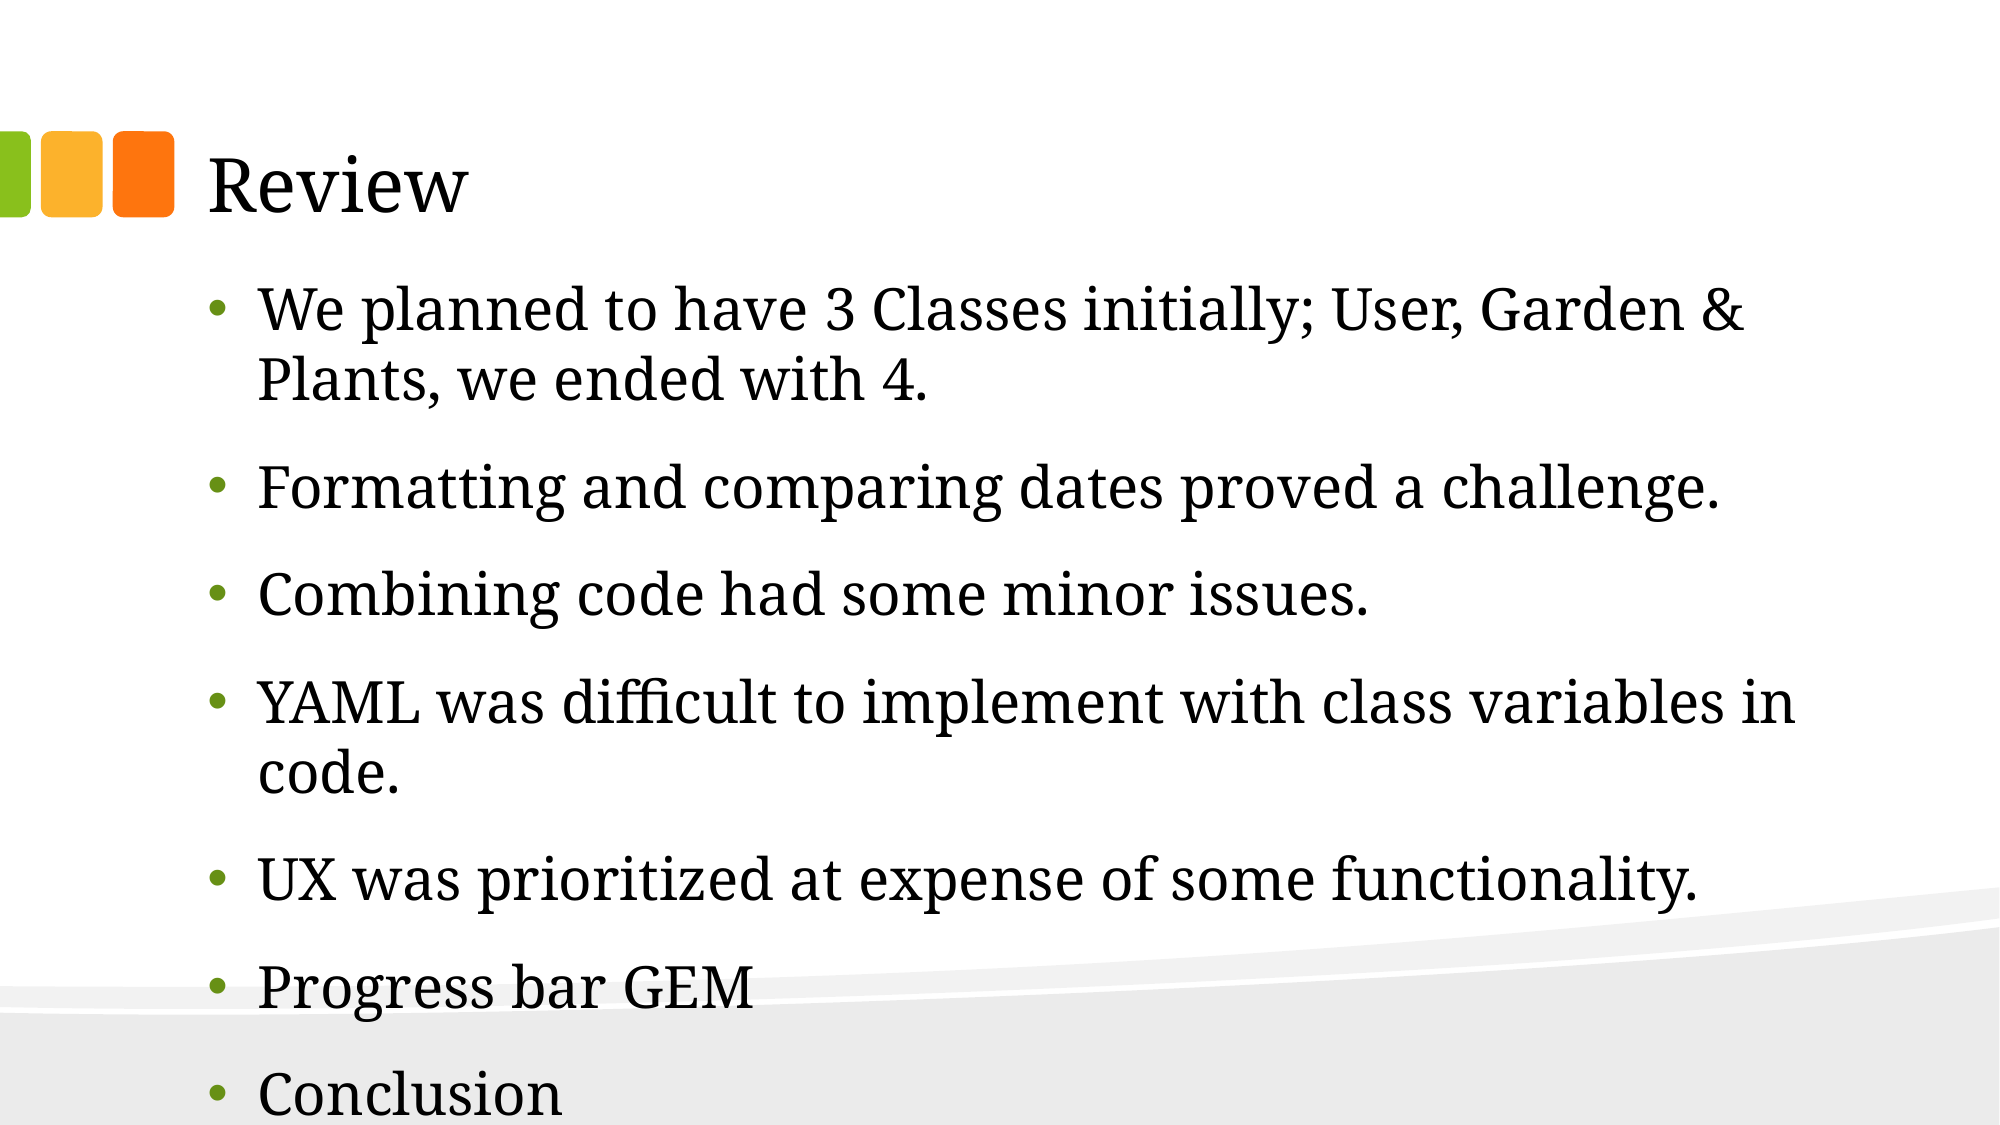

# Review
We planned to have 3 Classes initially; User, Garden & Plants, we ended with 4.
Formatting and comparing dates proved a challenge.
Combining code had some minor issues.
YAML was difficult to implement with class variables in code.
UX was prioritized at expense of some functionality.
Progress bar GEM
Conclusion